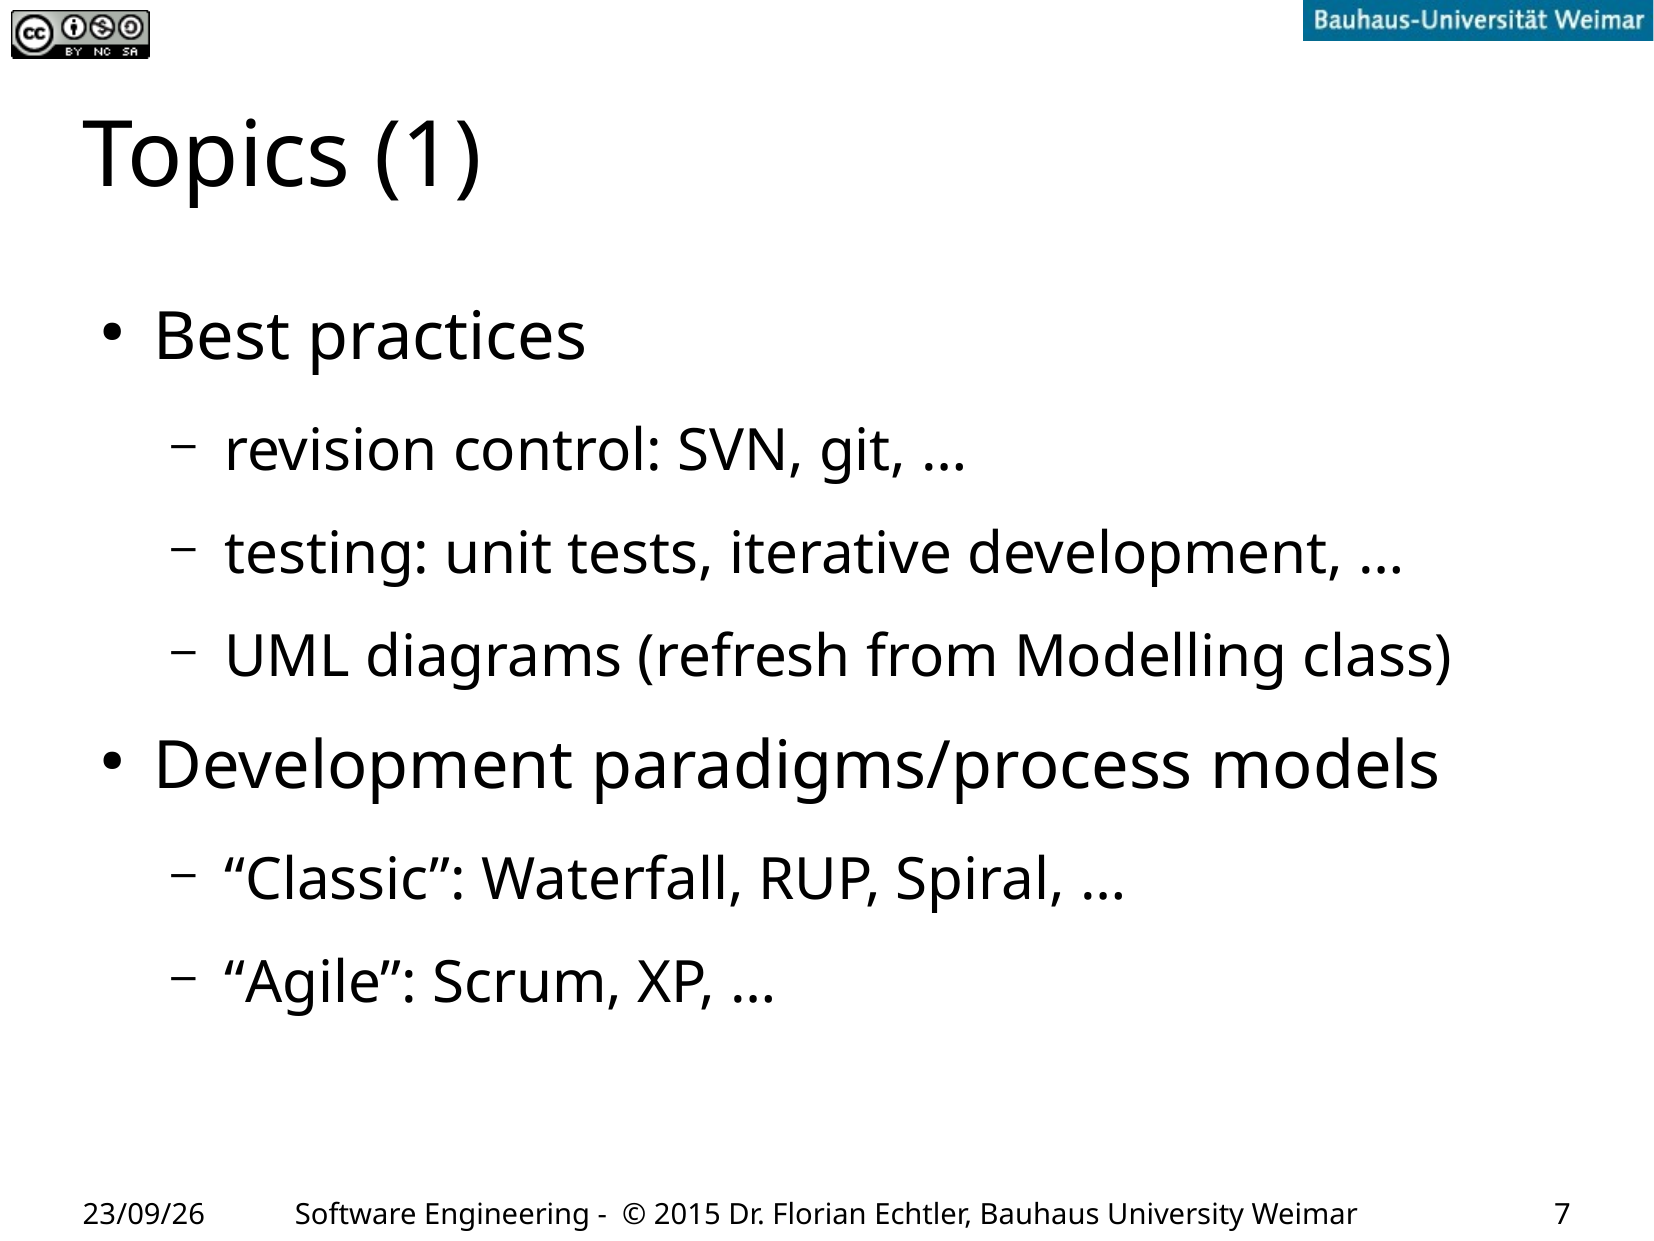

# Topics (1)
Best practices
revision control: SVN, git, …
testing: unit tests, iterative development, …
UML diagrams (refresh from Modelling class)
Development paradigms/process models
“Classic”: Waterfall, RUP, Spiral, …
“Agile”: Scrum, XP, …
Software Engineering - © 2015 Dr. Florian Echtler, Bauhaus University Weimar
7